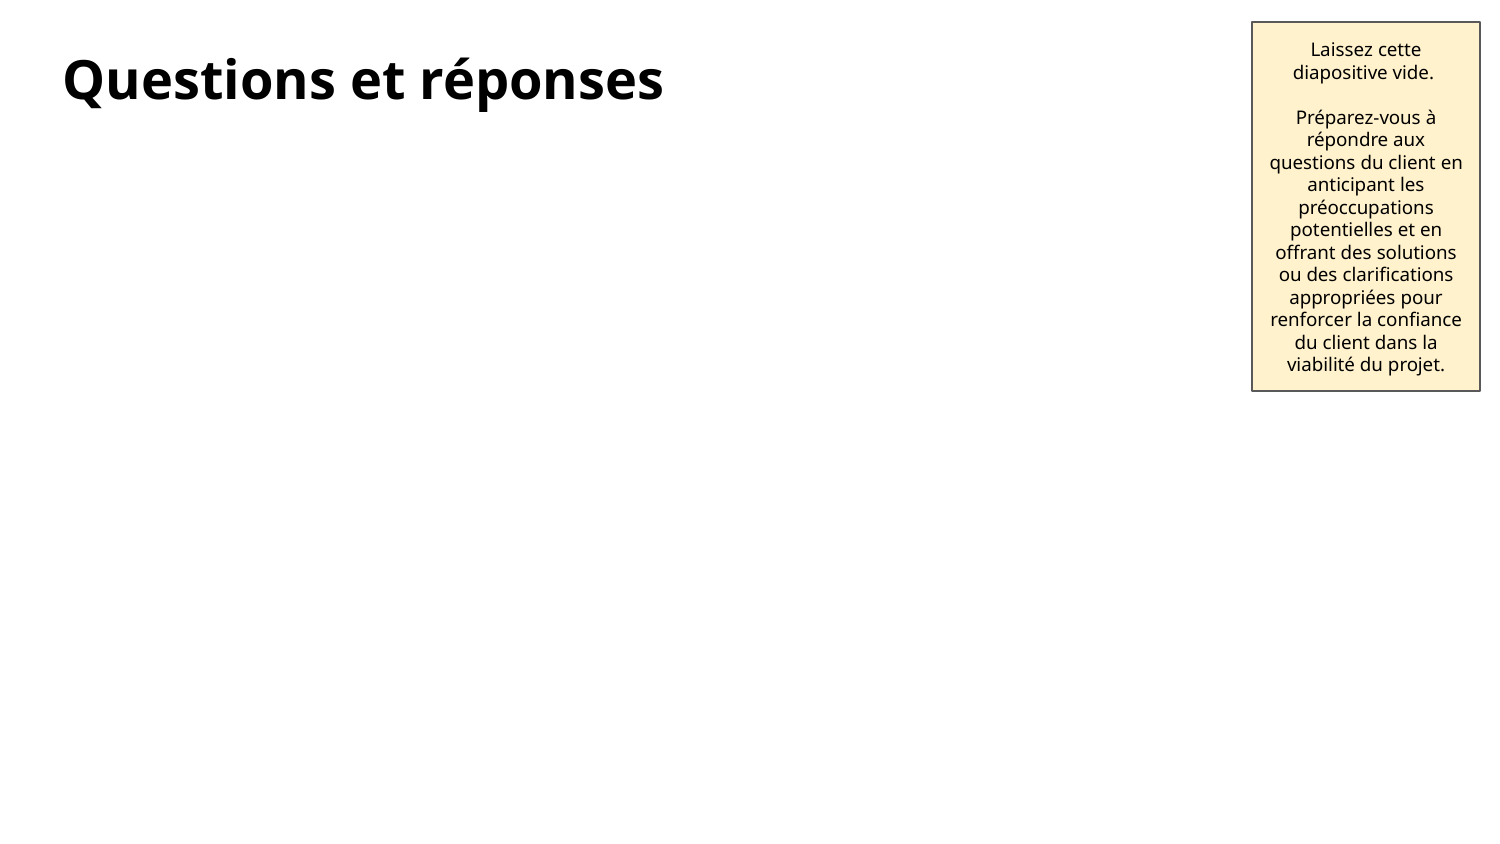

Laissez cette diapositive vide.
Préparez-vous à répondre aux questions du client en anticipant les préoccupations potentielles et en offrant des solutions ou des clarifications appropriées pour renforcer la confiance du client dans la viabilité du projet.
Questions et réponses
#